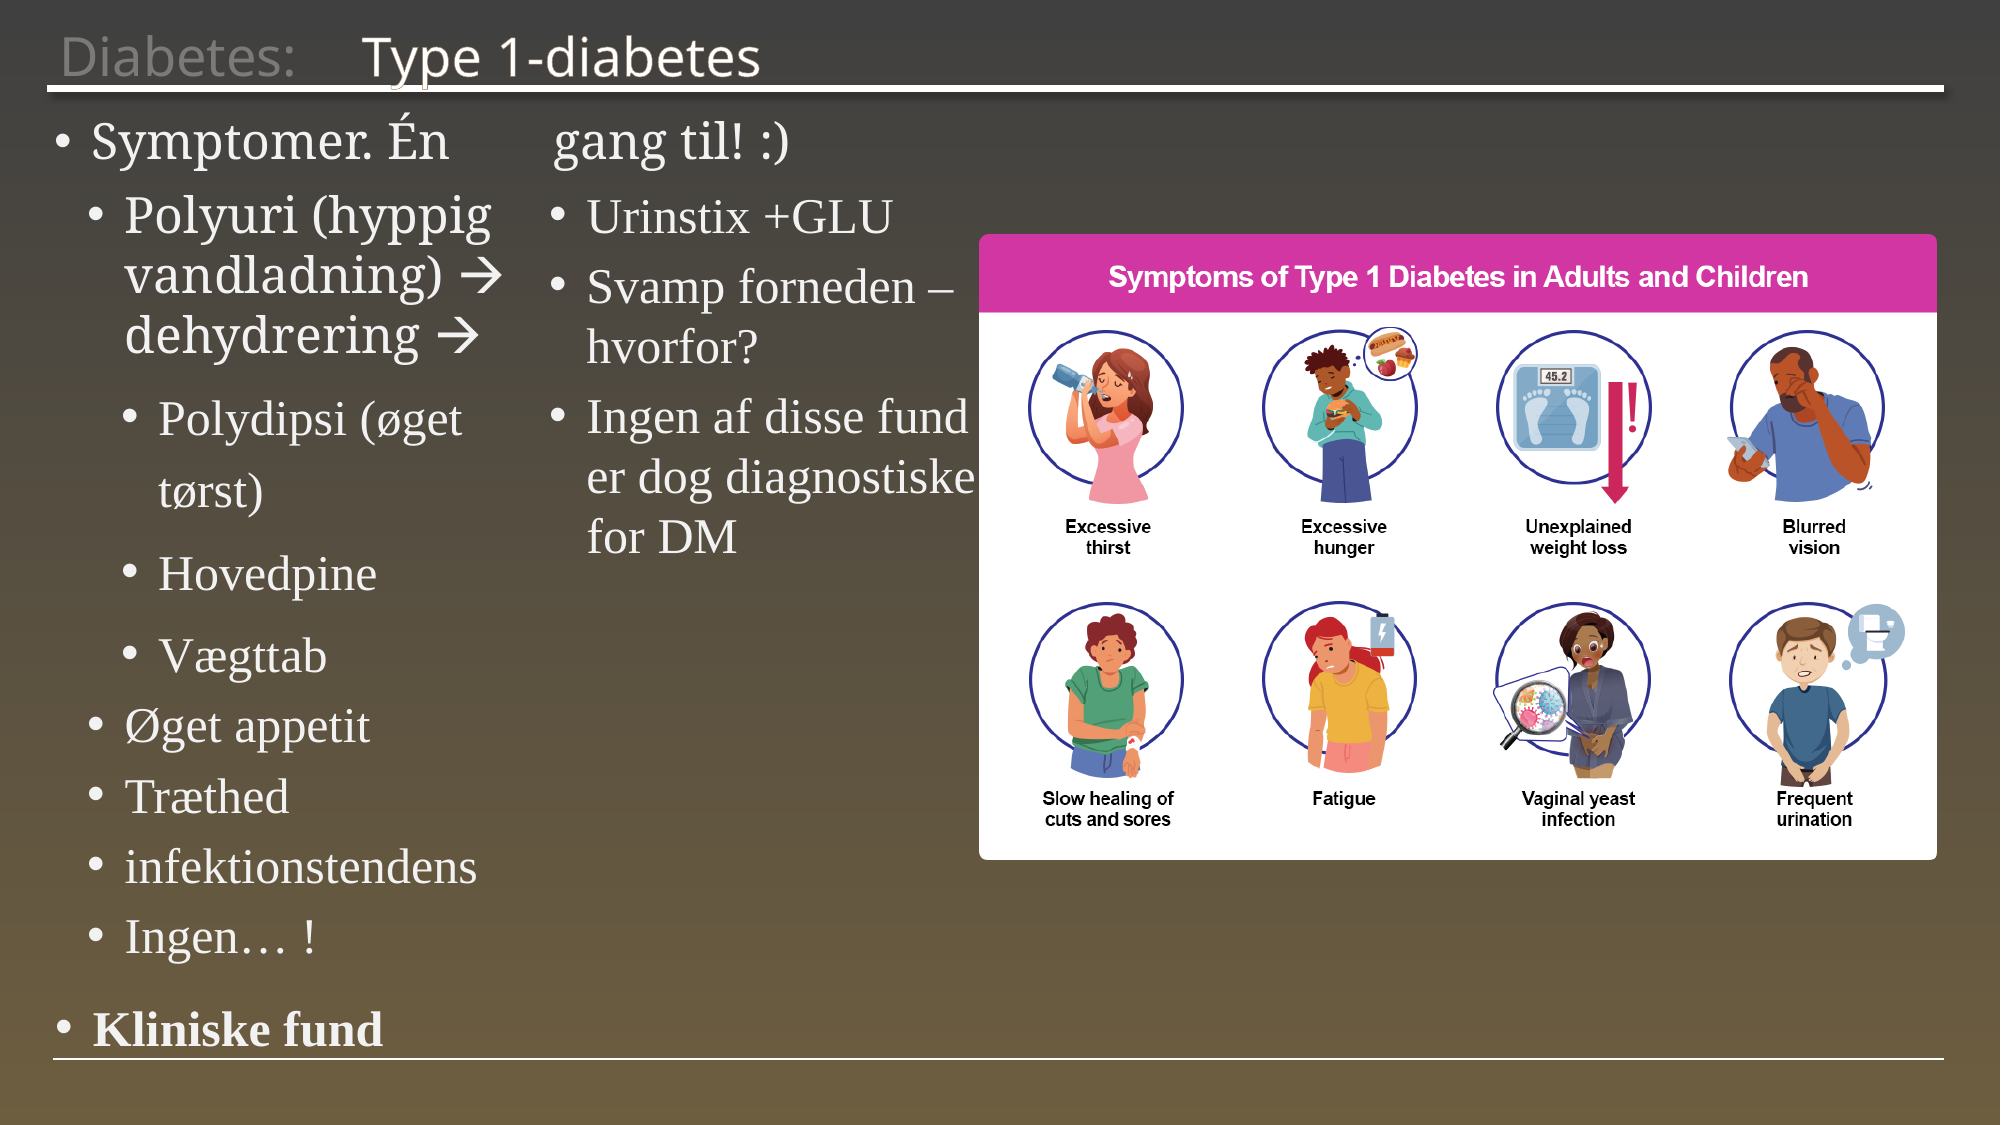

Diabetes:
Type 1-diabetes
# Symptomer. Én gang til! :)
Polyuri (hyppig vandladning)  dehydrering 
Polydipsi (øget tørst)
Hovedpine
Vægttab
Øget appetit
Træthed
infektionstendens
Ingen… !
Kliniske fund
Urinstix +GLU
Svamp forneden – hvorfor?
Ingen af disse fund er dog diagnostiske for DM